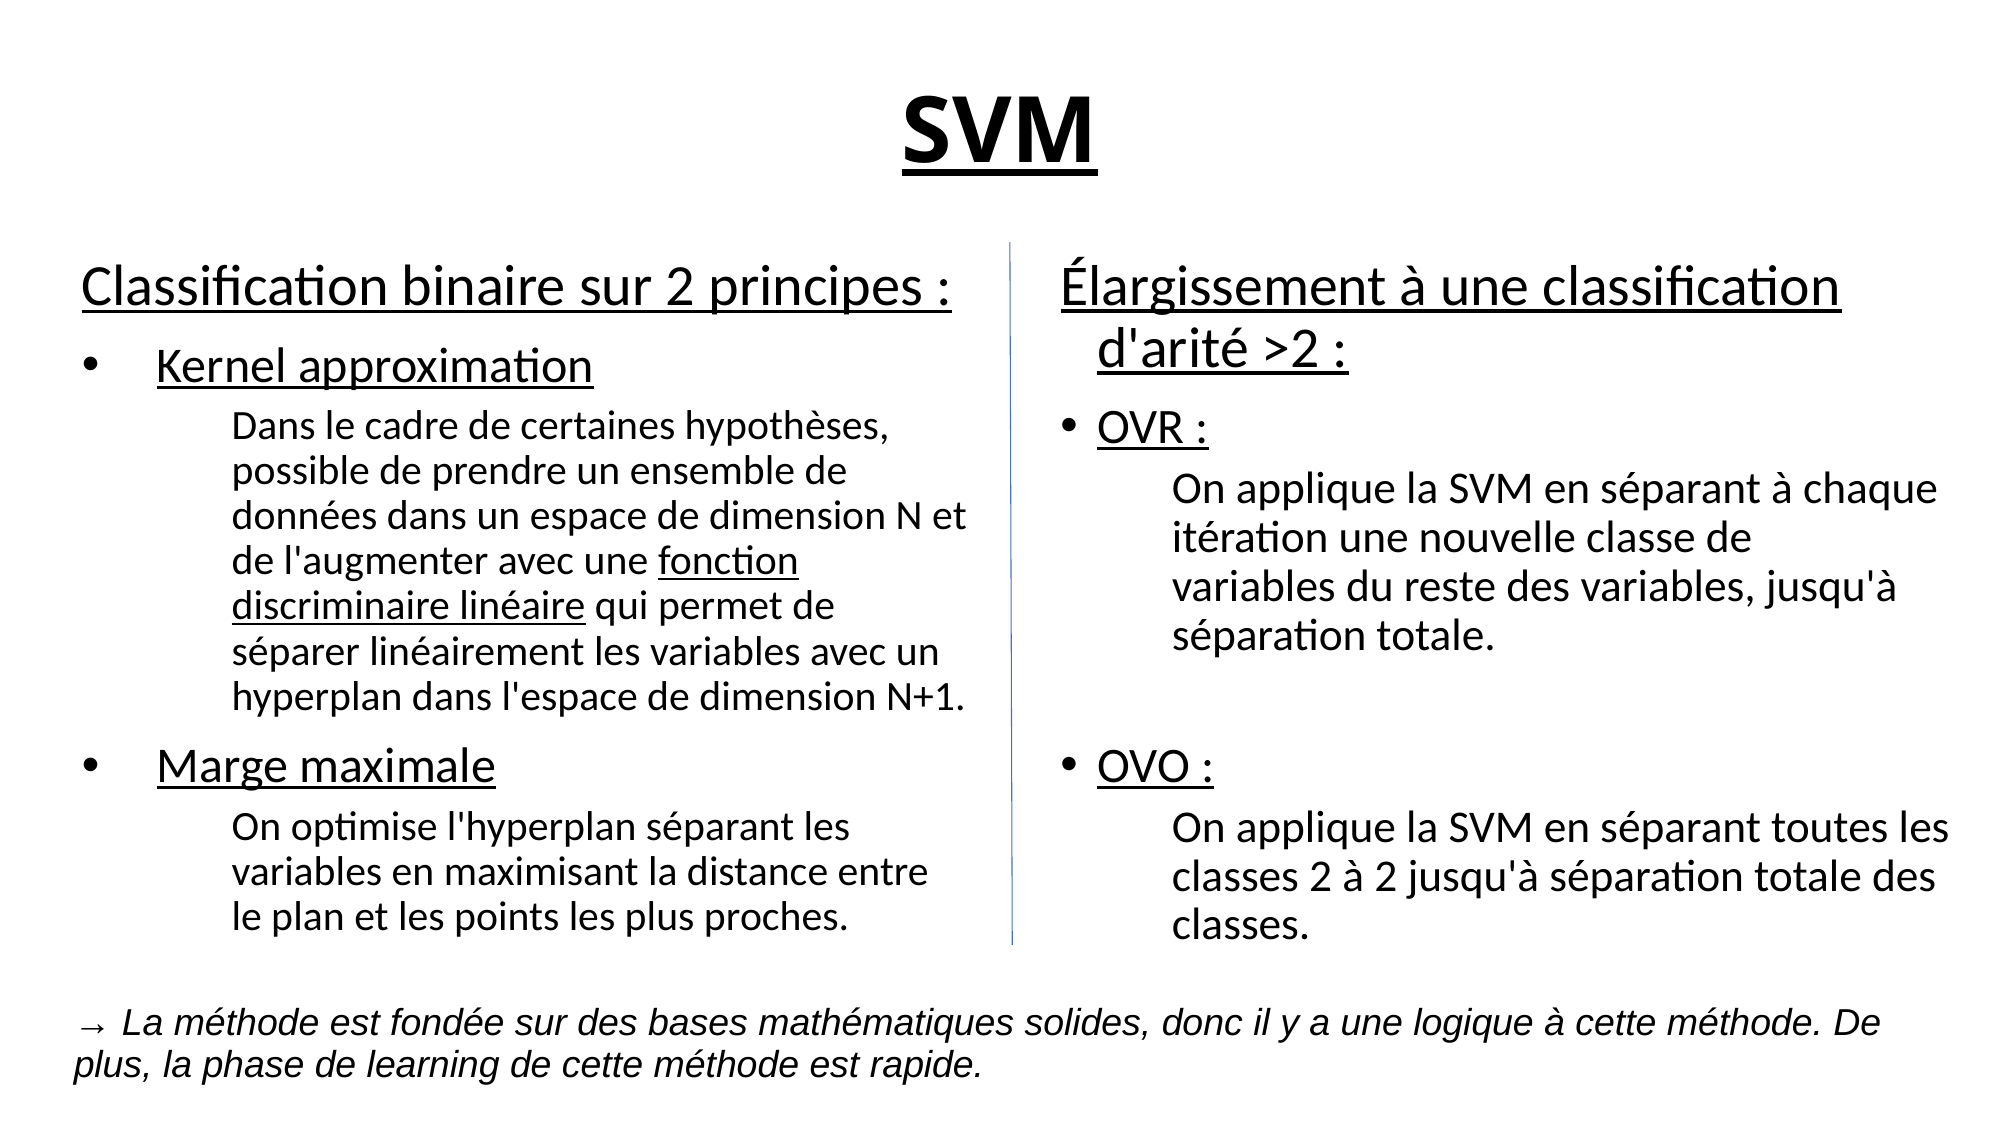

# SVM
Classification binaire sur 2 principes :
Kernel approximation
Dans le cadre de certaines hypothèses, possible de prendre un ensemble de données dans un espace de dimension N et de l'augmenter avec une fonction discriminaire linéaire qui permet de séparer linéairement les variables avec un hyperplan dans l'espace de dimension N+1.
Marge maximale
On optimise l'hyperplan séparant les variables en maximisant la distance entre le plan et les points les plus proches.
Élargissement à une classification d'arité >2 :
OVR :
On applique la SVM en séparant à chaque itération une nouvelle classe de variables du reste des variables, jusqu'à séparation totale.
OVO :
On applique la SVM en séparant toutes les classes 2 à 2 jusqu'à séparation totale des classes.
→ La méthode est fondée sur des bases mathématiques solides, donc il y a une logique à cette méthode. De plus, la phase de learning de cette méthode est rapide.